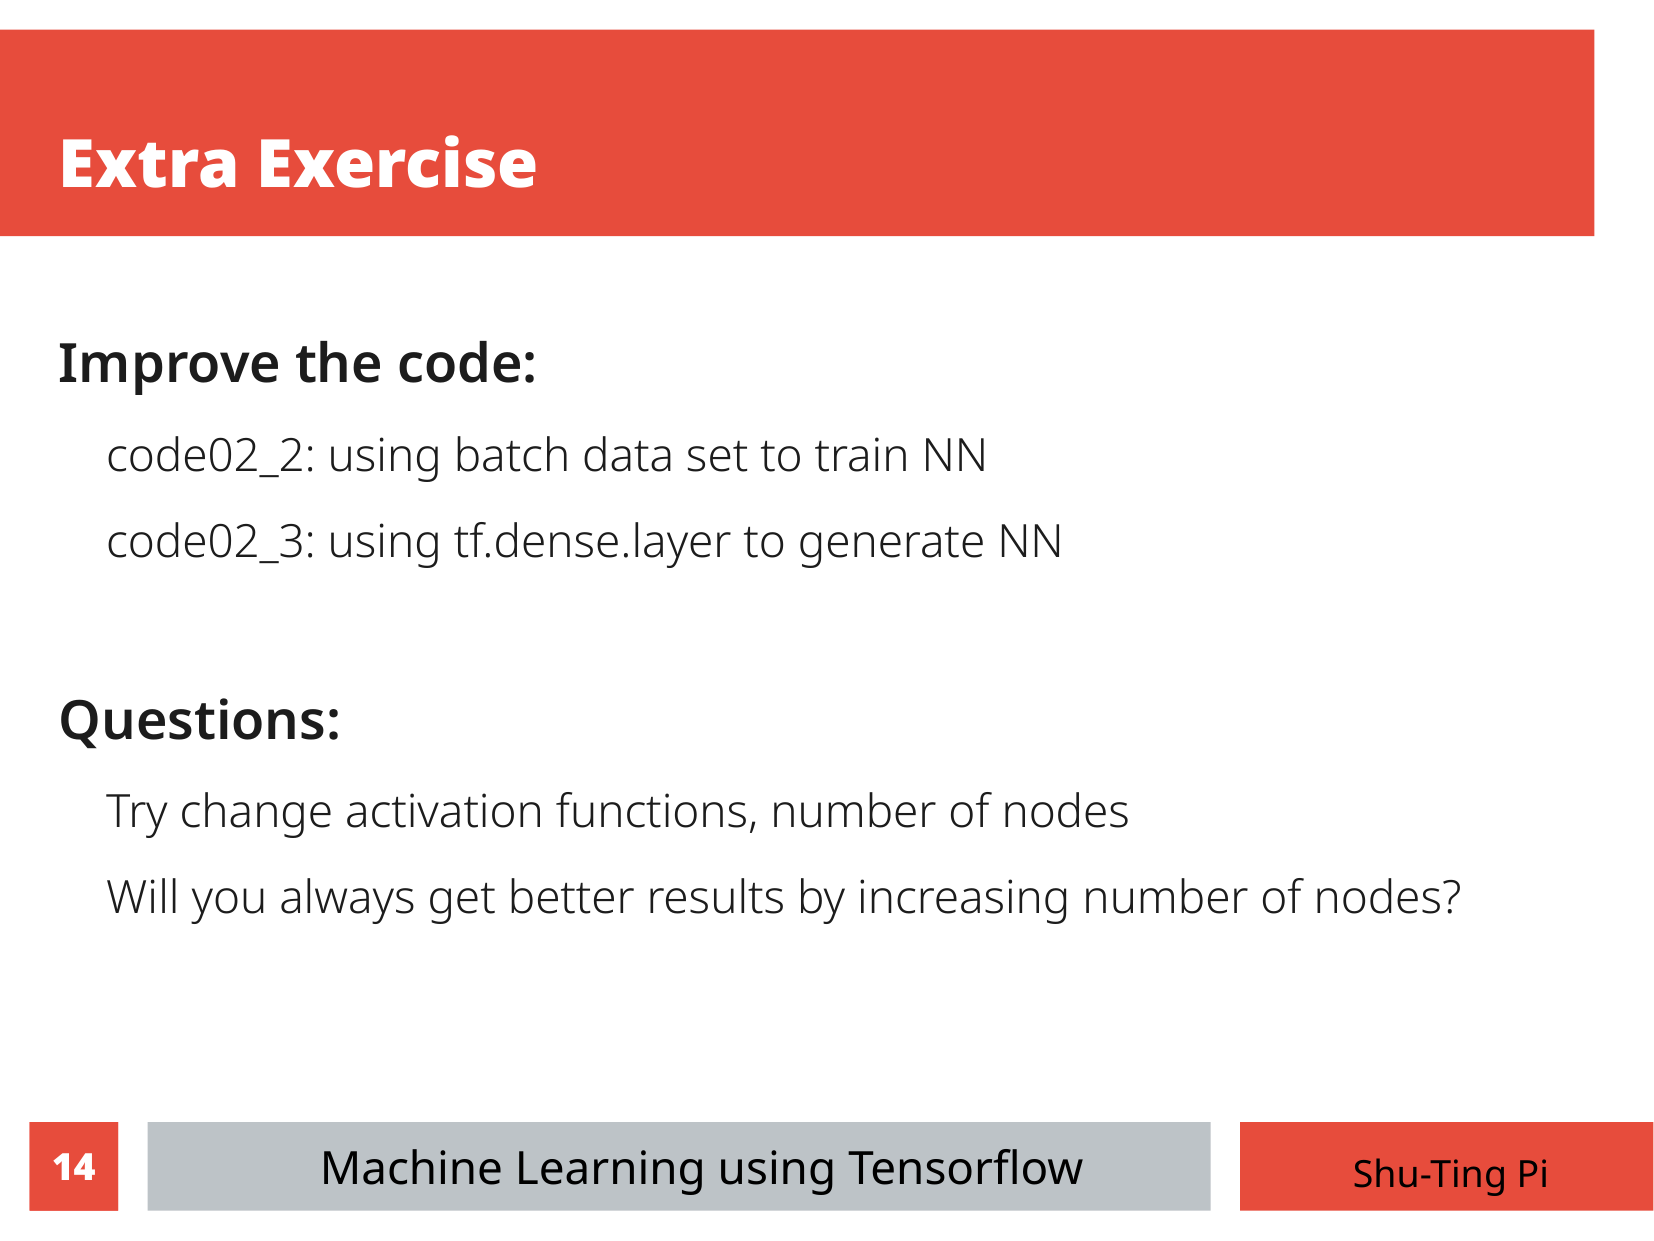

# Extra Exercise
Improve the code:
code02_2: using batch data set to train NN
code02_3: using tf.dense.layer to generate NN
Questions:
Try change activation functions, number of nodes
Will you always get better results by increasing number of nodes?
14
Machine Learning using Tensorflow
Shu-Ting Pi